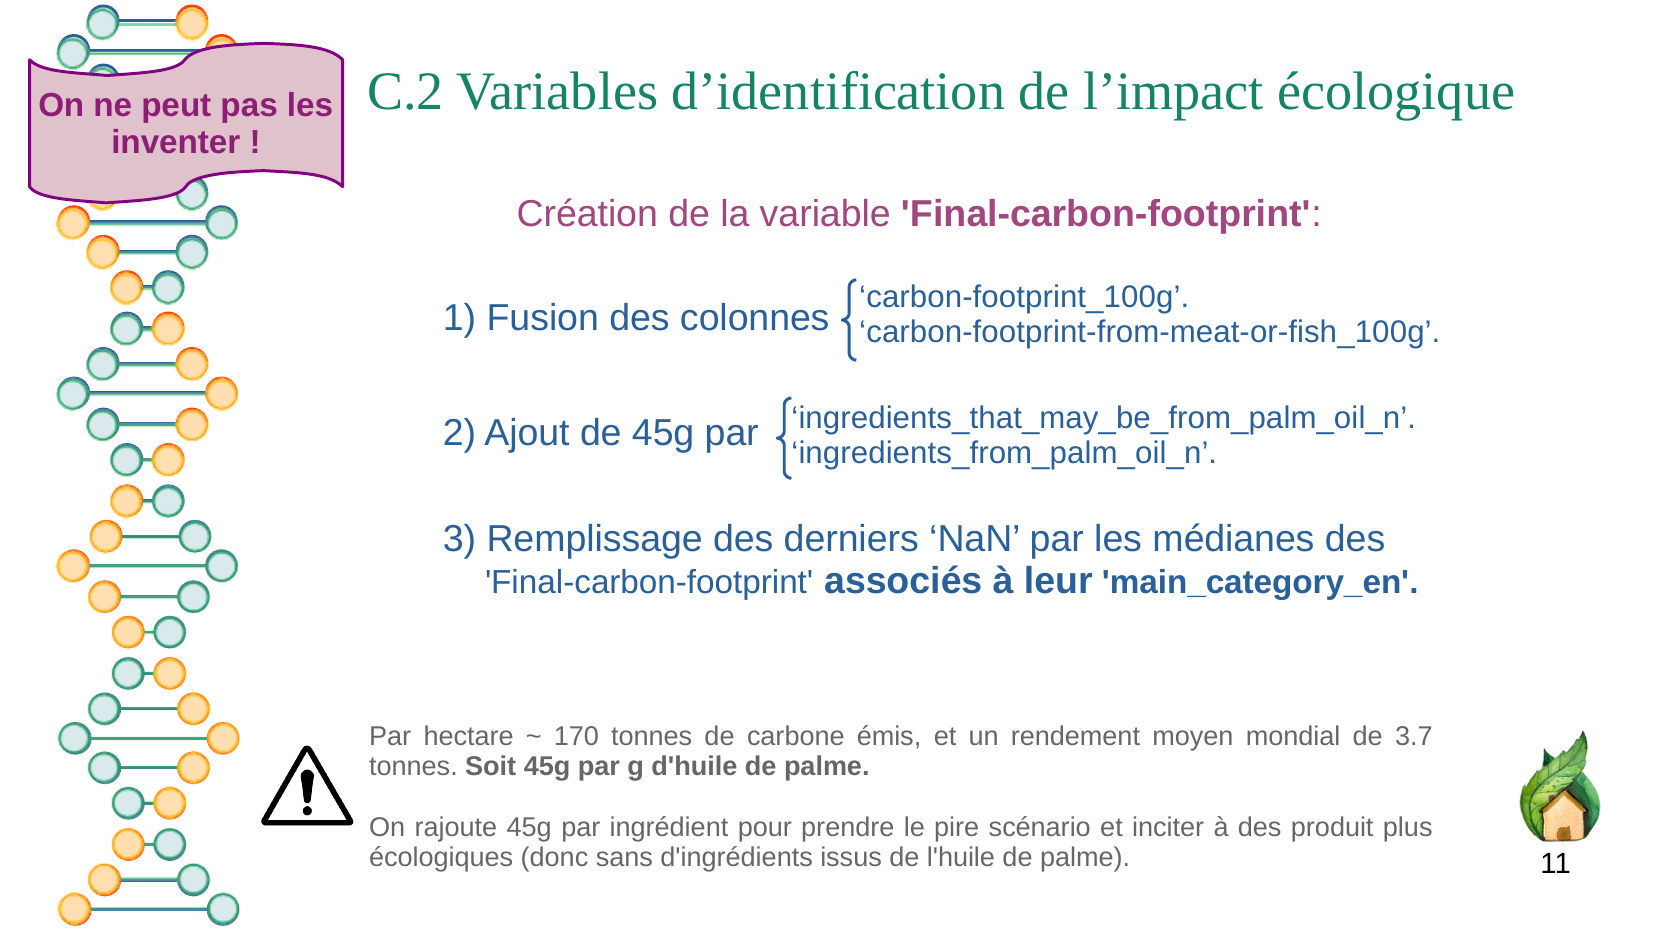

# C.2 Variables d’identification de l’impact écologique
On ne peut pas les inventer !
1) Fusion des colonnes
2) Ajout de 45g par
3) Remplissage des derniers ‘NaN’ par les médianes des
 'Final-carbon-footprint' associés à leur 'main_category_en'.
Création de la variable 'Final-carbon-footprint':
‘carbon-footprint_100g’.
‘carbon-footprint-from-meat-or-fish_100g’.
‘ingredients_that_may_be_from_palm_oil_n’.
‘ingredients_from_palm_oil_n’.
Par hectare ~ 170 tonnes de carbone émis, et un rendement moyen mondial de 3.7 tonnes. Soit 45g par g d'huile de palme.
On rajoute 45g par ingrédient pour prendre le pire scénario et inciter à des produit plus écologiques (donc sans d'ingrédients issus de l'huile de palme).
11